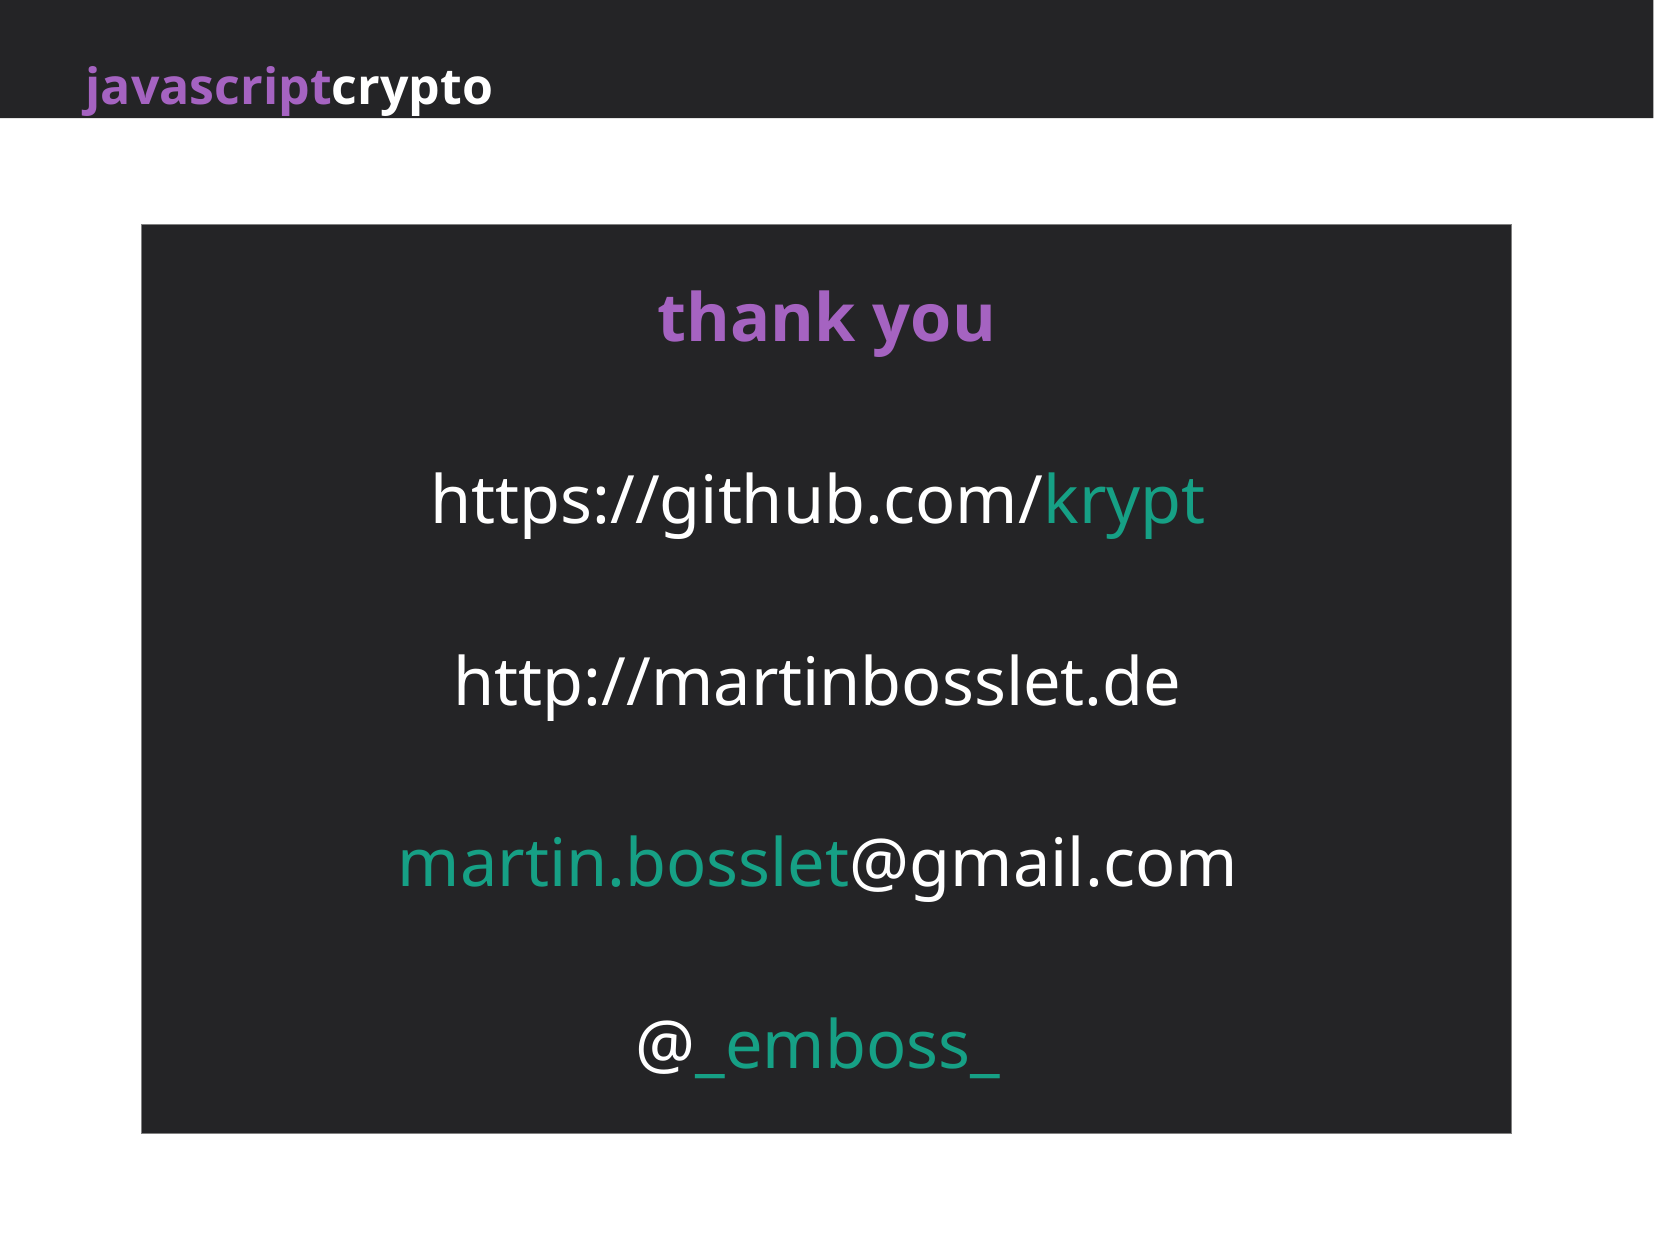

javascriptcrypto
thank you
https://github.com/krypt
http://martinbosslet.de
martin.bosslet@gmail.com
@_emboss_
krypt first of all is a framework